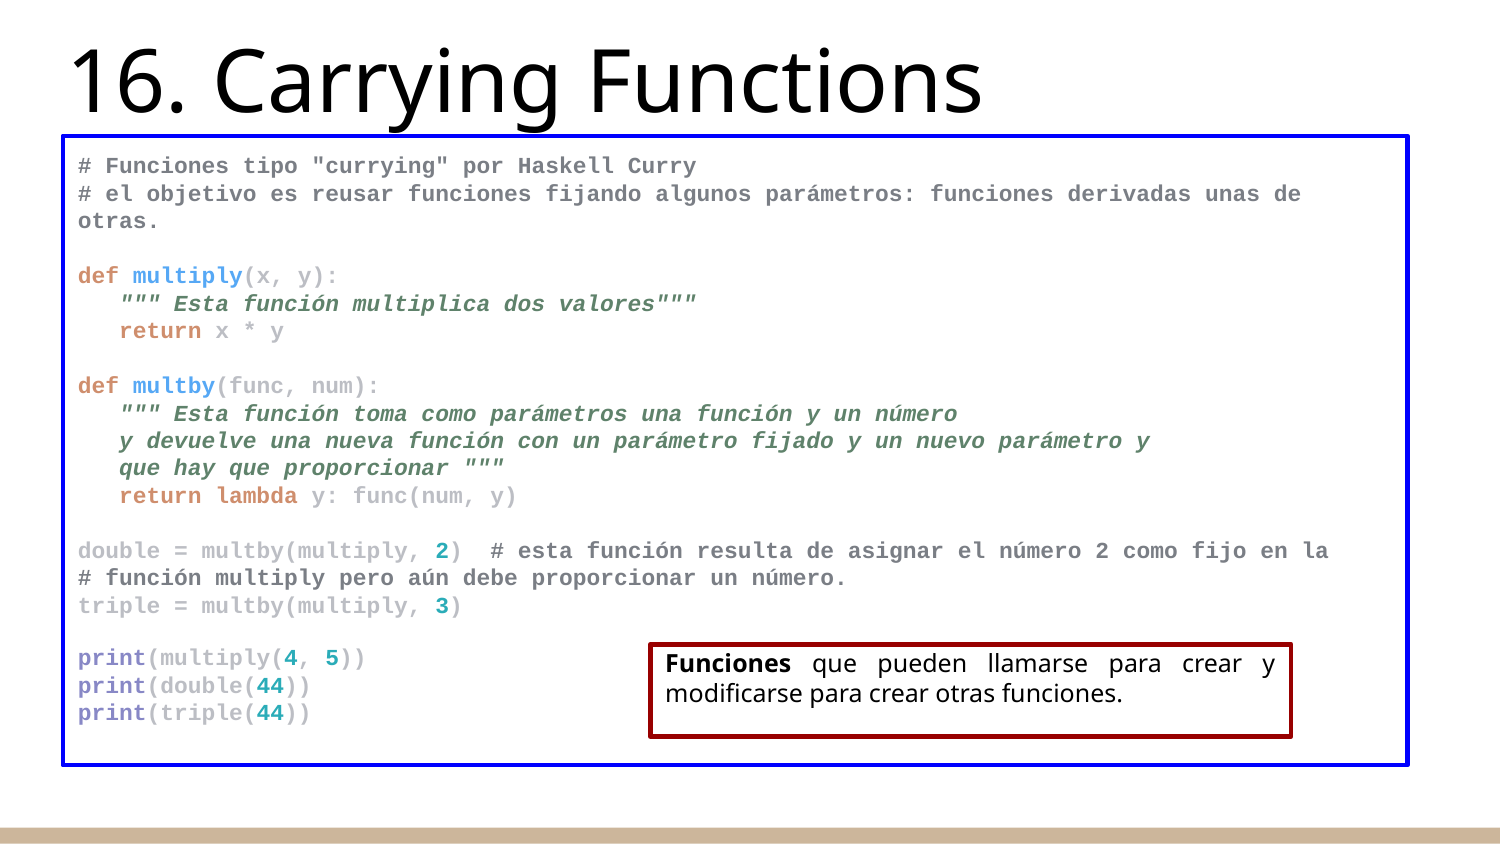

# 16. Carrying Functions
# Funciones tipo "currying" por Haskell Curry
# el objetivo es reusar funciones fijando algunos parámetros: funciones derivadas unas de otras.
def multiply(x, y):
 """ Esta función multiplica dos valores"""
 return x * y
def multby(func, num):
 """ Esta función toma como parámetros una función y un número
 y devuelve una nueva función con un parámetro fijado y un nuevo parámetro y
 que hay que proporcionar """
 return lambda y: func(num, y)
double = multby(multiply, 2) # esta función resulta de asignar el número 2 como fijo en la
# función multiply pero aún debe proporcionar un número.
triple = multby(multiply, 3)
print(multiply(4, 5))
print(double(44))
print(triple(44))
Funciones que pueden llamarse para crear y modificarse para crear otras funciones.